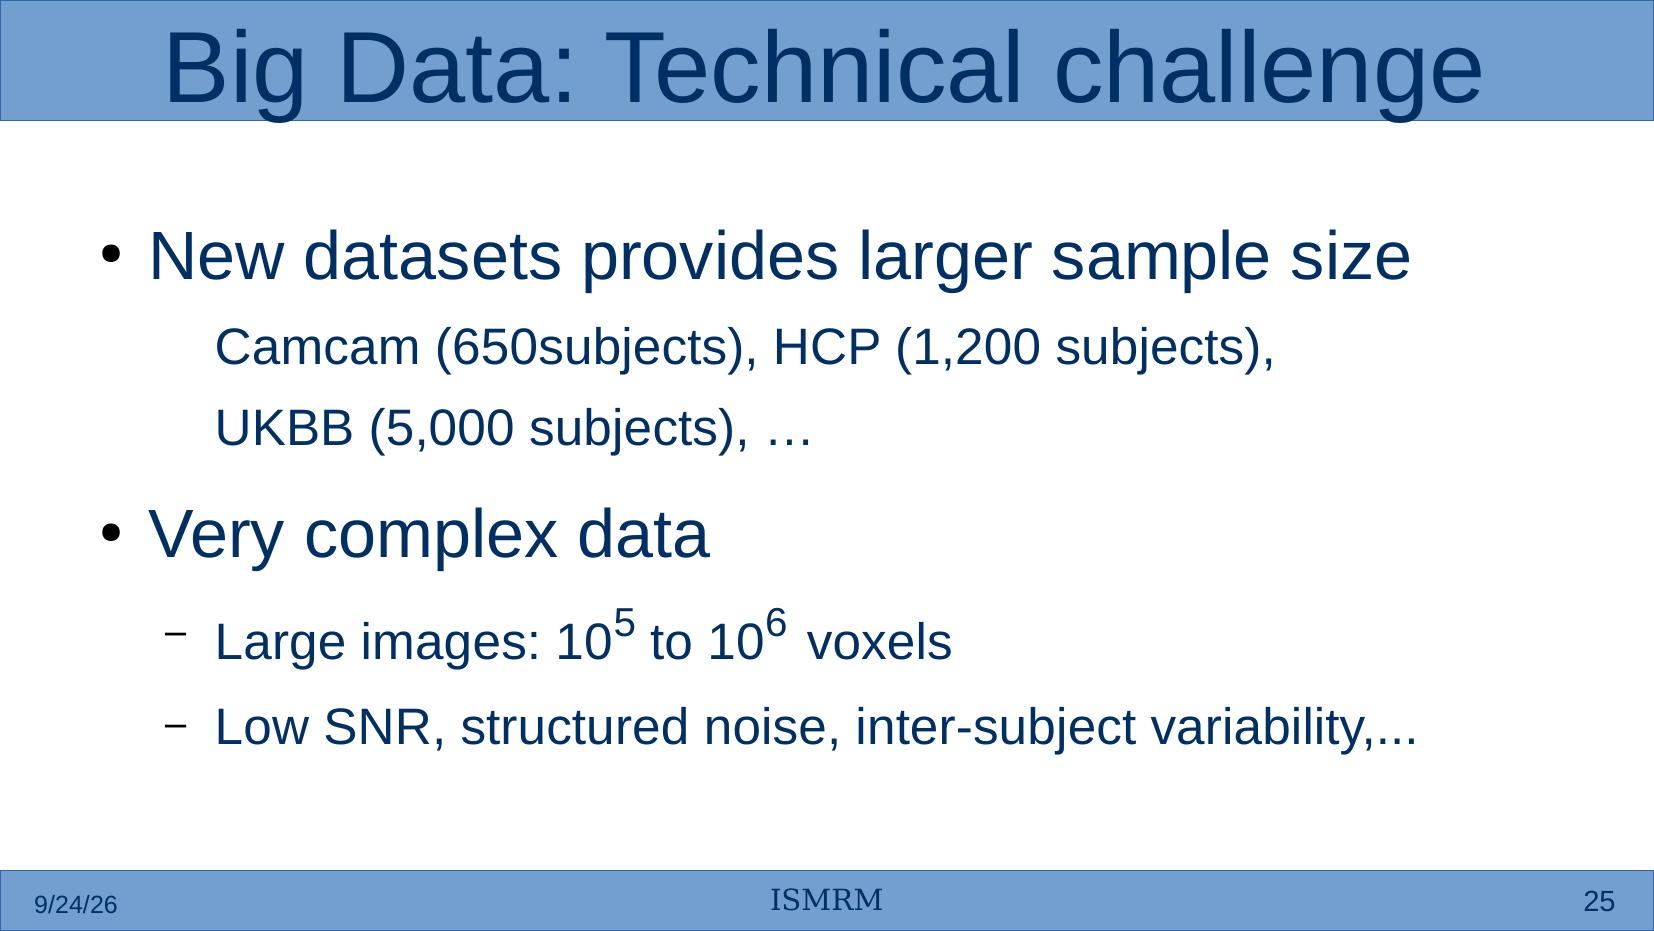

# Big Data: Technical challenge
New datasets provides larger sample size
Camcam (650subjects), HCP (1,200 subjects),
UKBB (5,000 subjects), …
Very complex data
Large images: 105 to 106 voxels
Low SNR, structured noise, inter-subject variability,...
25